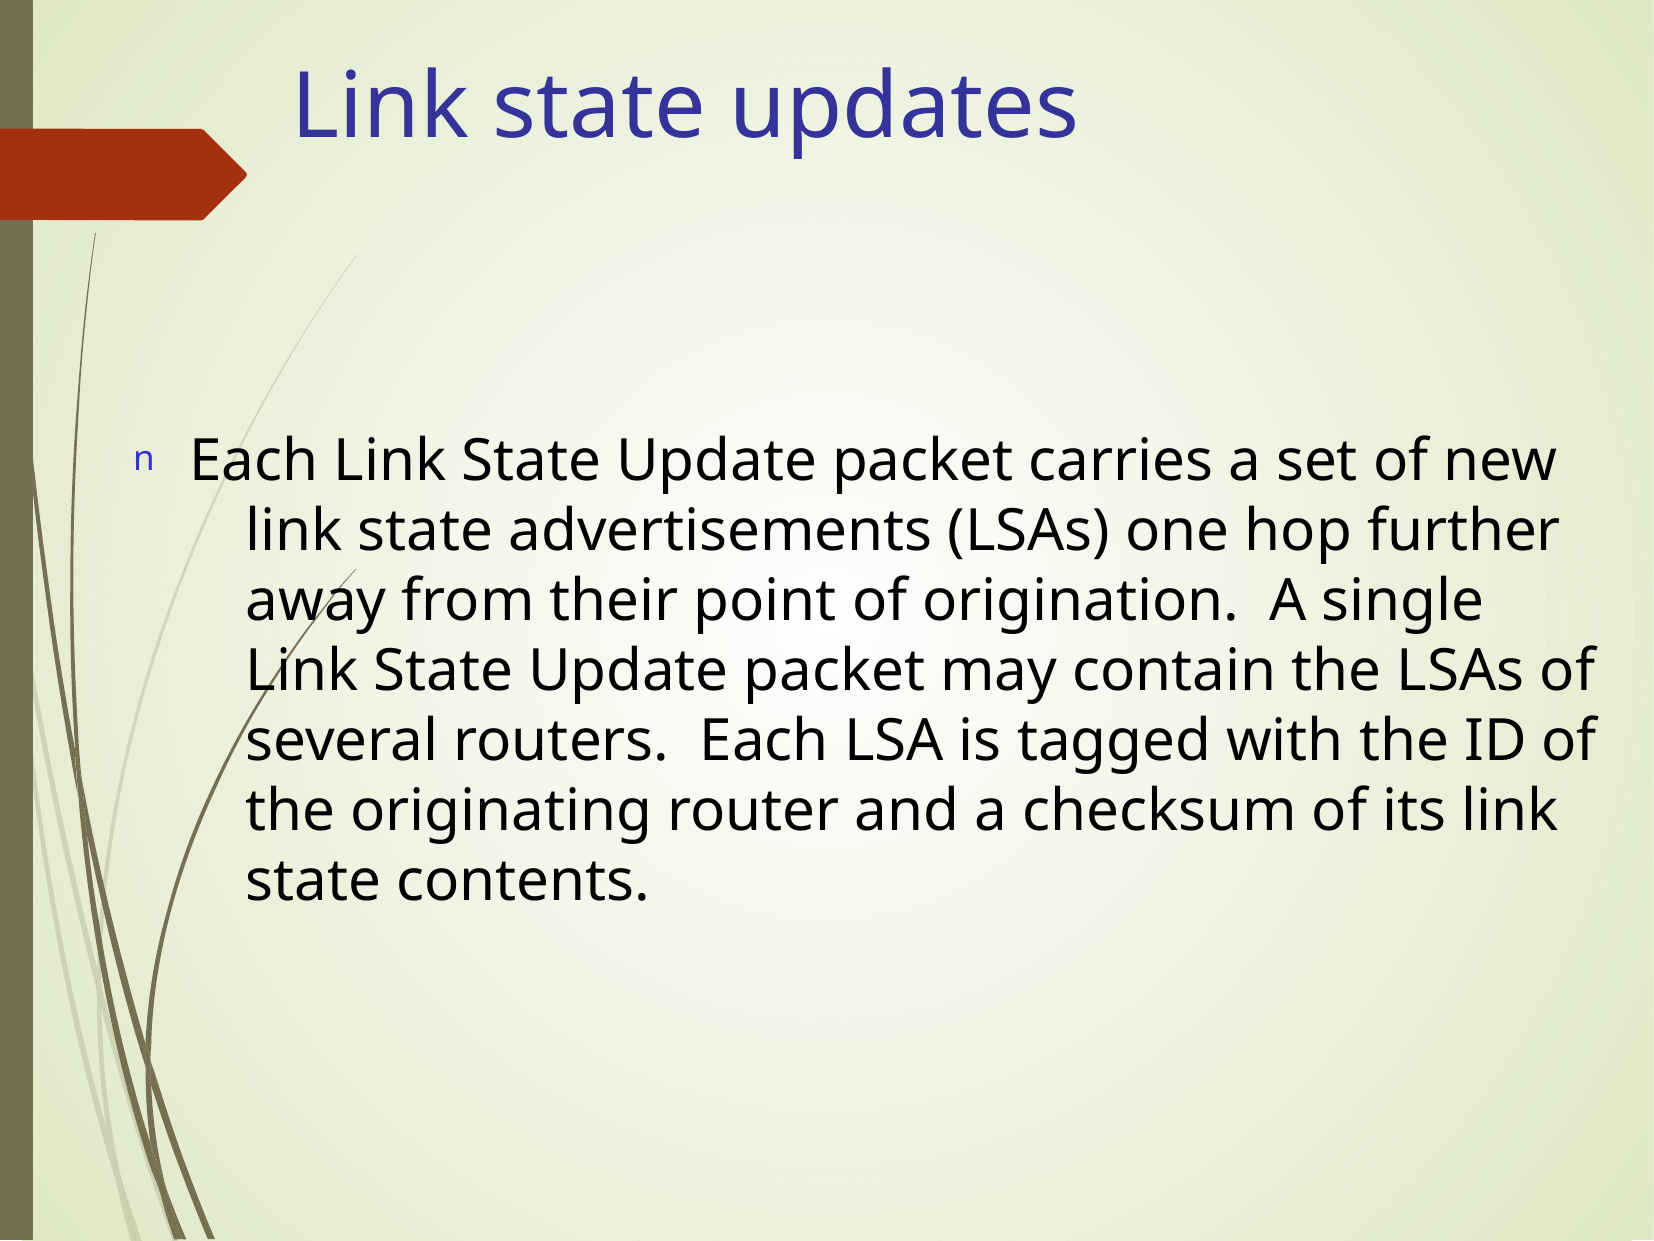

Link state updates
Each Link State Update packet carries a set of new link state advertisements (LSAs) one hop further away from their point of origination. A single Link State Update packet may contain the LSAs of several routers. Each LSA is tagged with the ID of the originating router and a checksum of its link state contents.